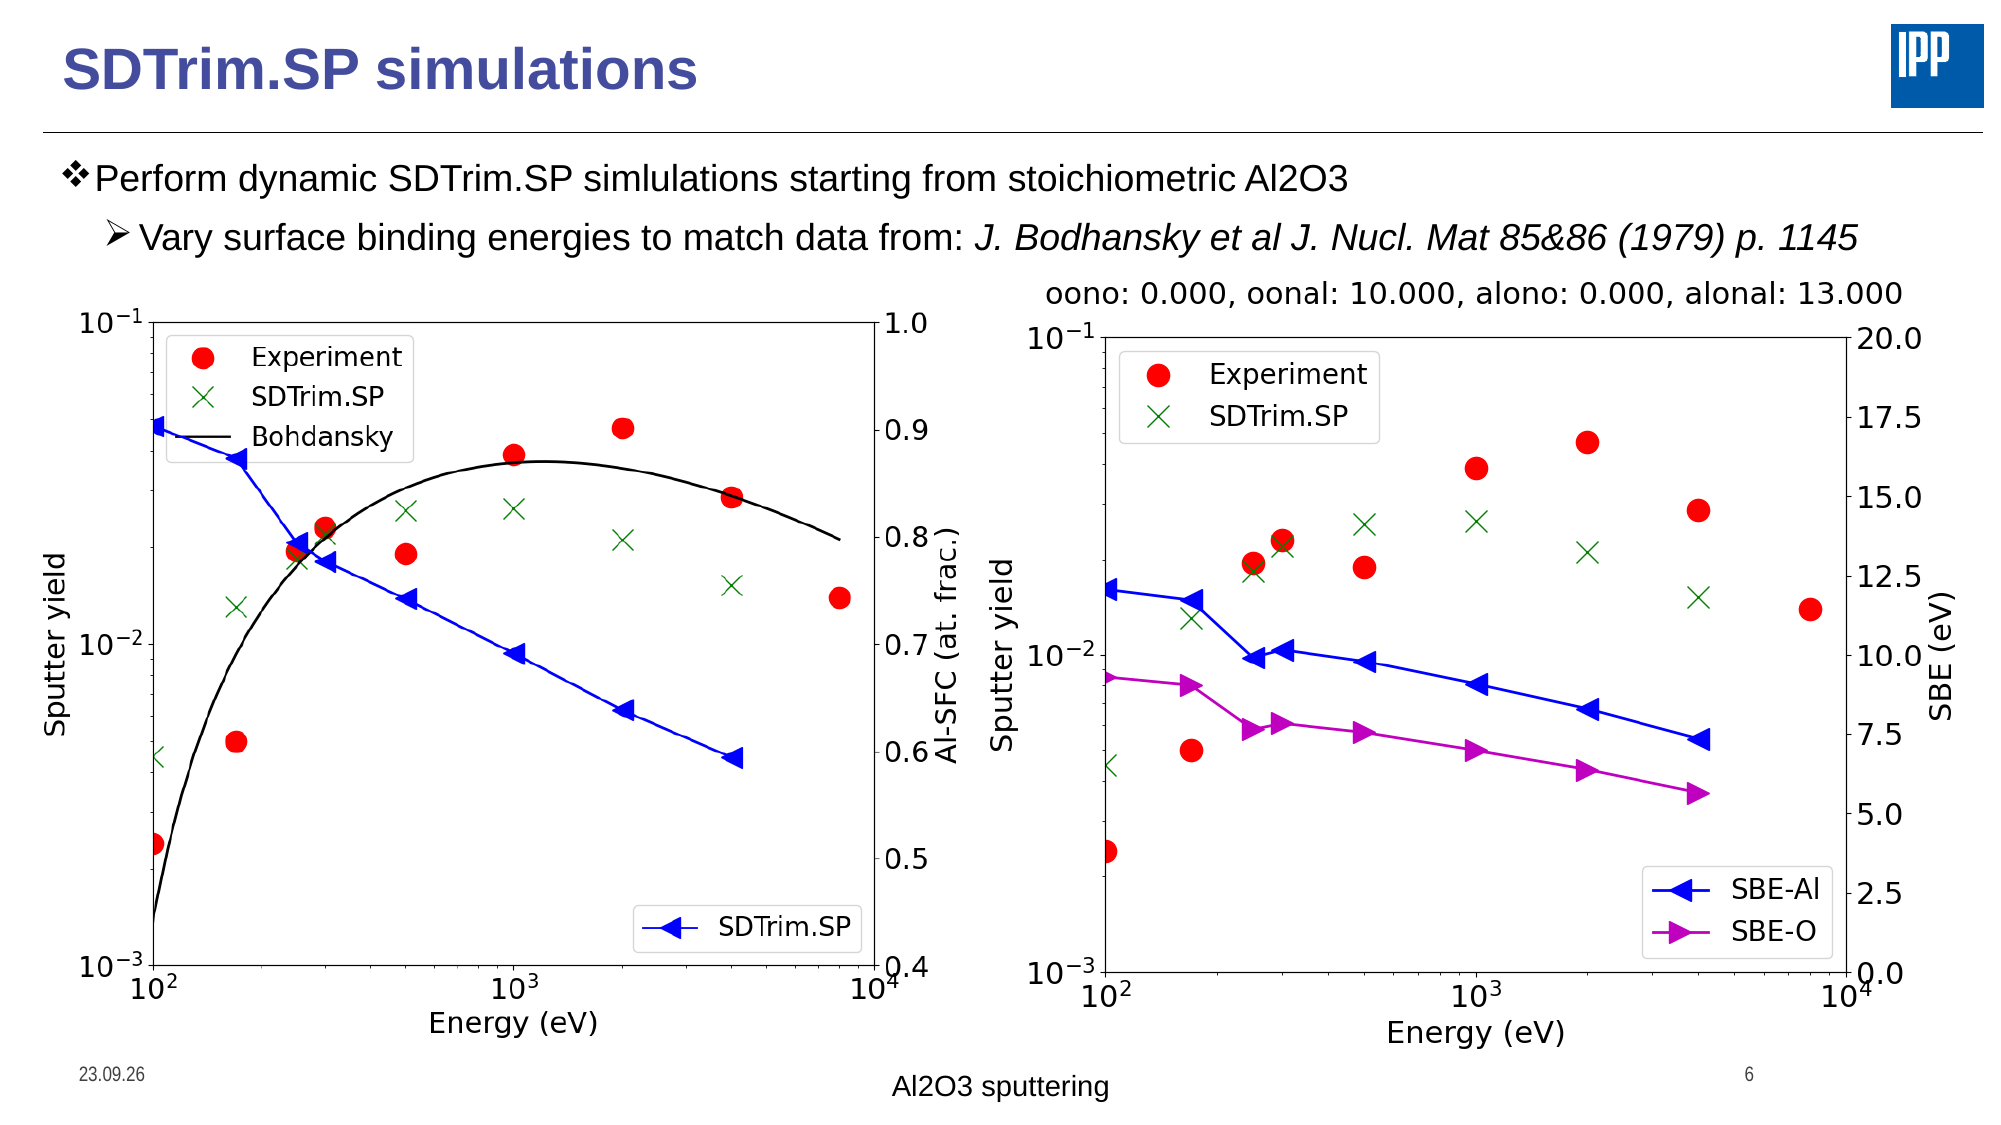

SDTrim.SP simulations
Perform dynamic SDTrim.SP simlulations starting from stoichiometric Al2O3
Vary surface binding energies to match data from: J. Bodhansky et al J. Nucl. Mat 85&86 (1979) p. 1145
Al2O3 sputtering
6